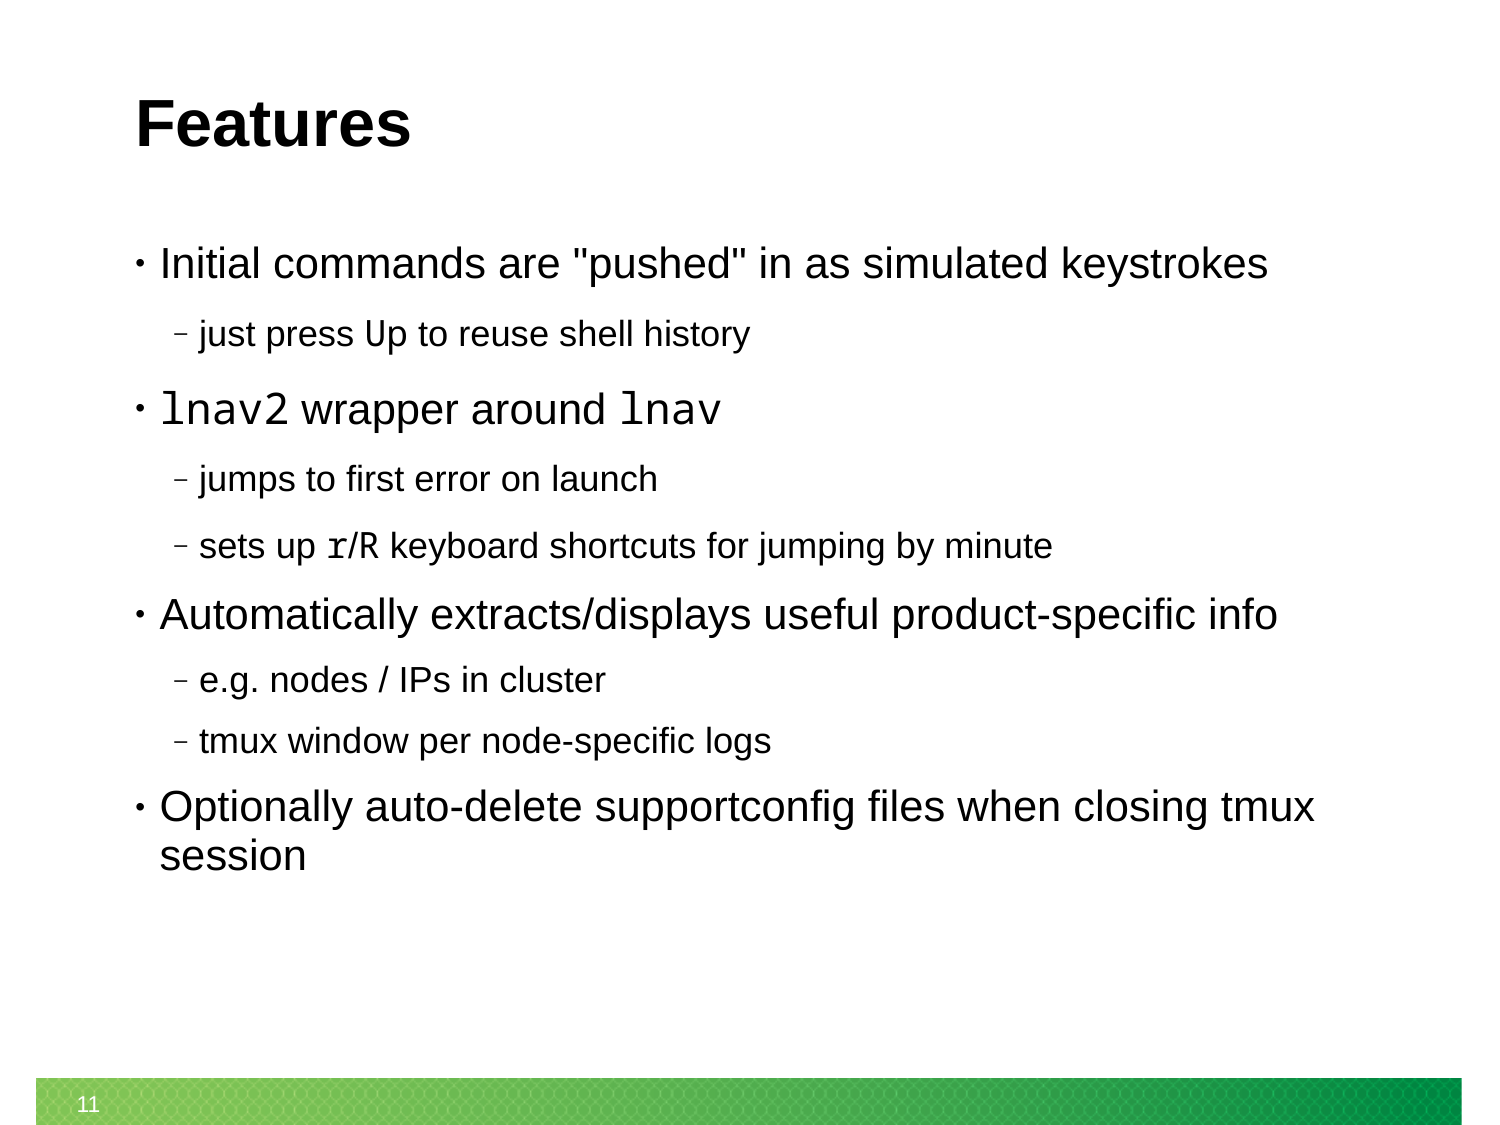

# Features
Initial commands are "pushed" in as simulated keystrokes
just press Up to reuse shell history
lnav2 wrapper around lnav
jumps to first error on launch
sets up r/R keyboard shortcuts for jumping by minute
Automatically extracts/displays useful product-specific info
e.g. nodes / IPs in cluster
tmux window per node-specific logs
Optionally auto-delete supportconfig files when closing tmux session